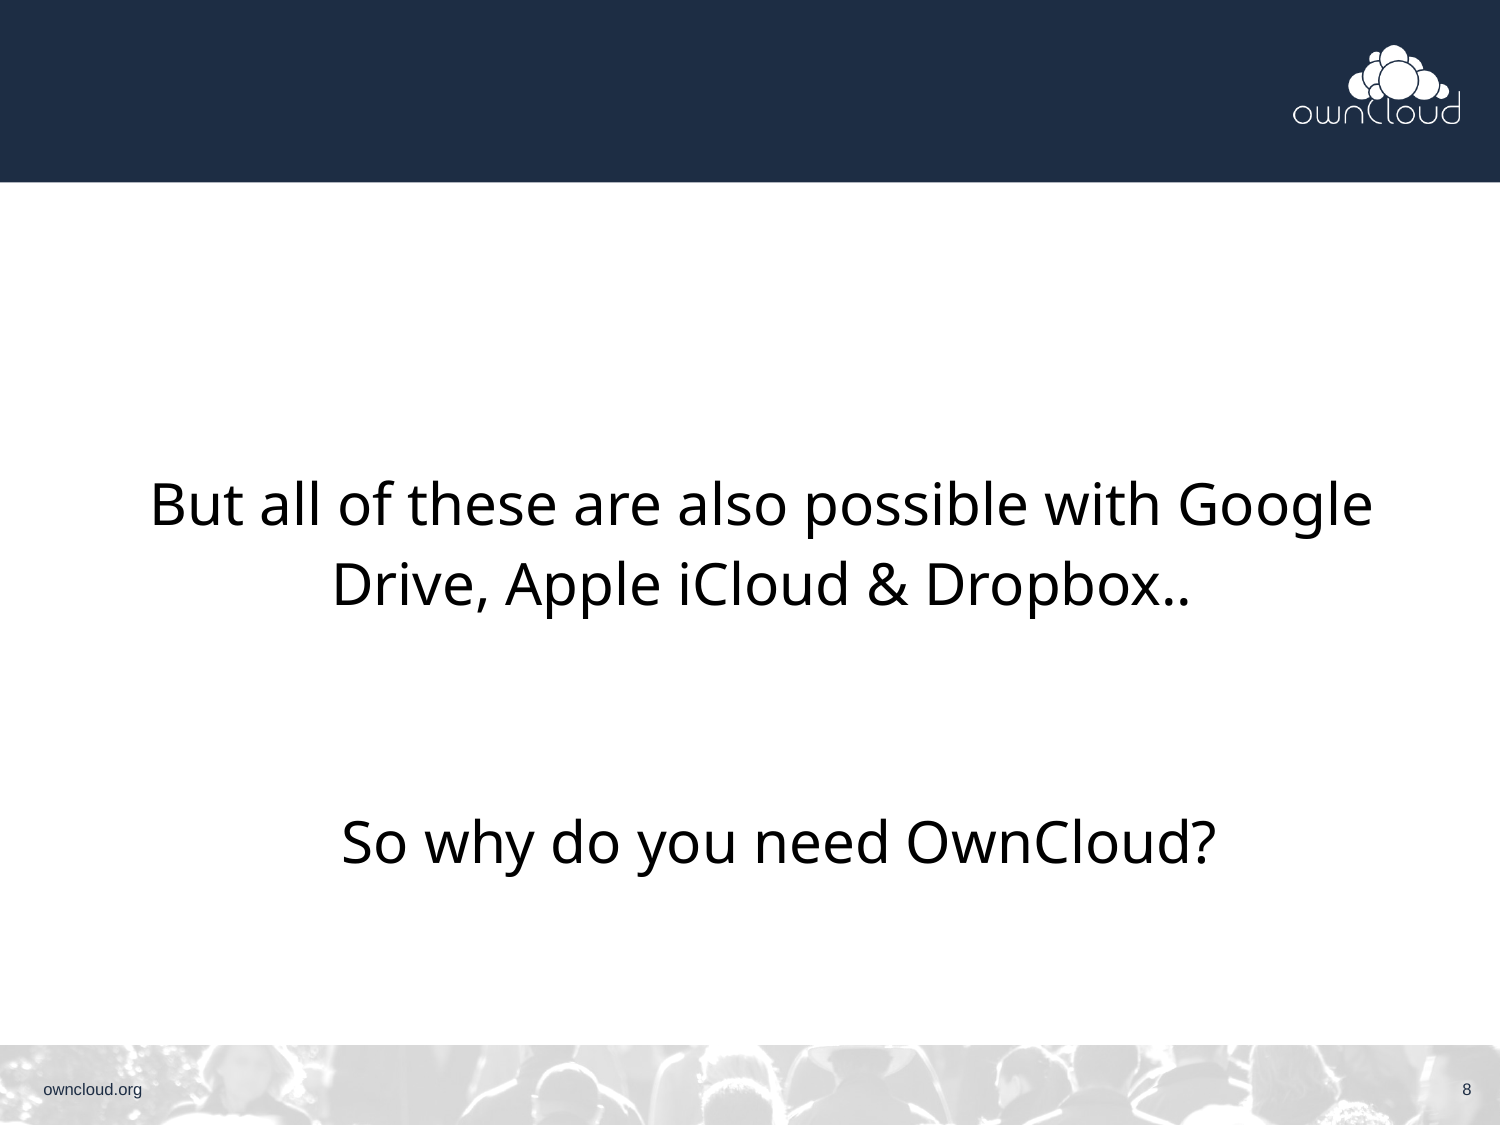

But all of these are also possible with Google Drive, Apple iCloud & Dropbox..
So why do you need OwnCloud?